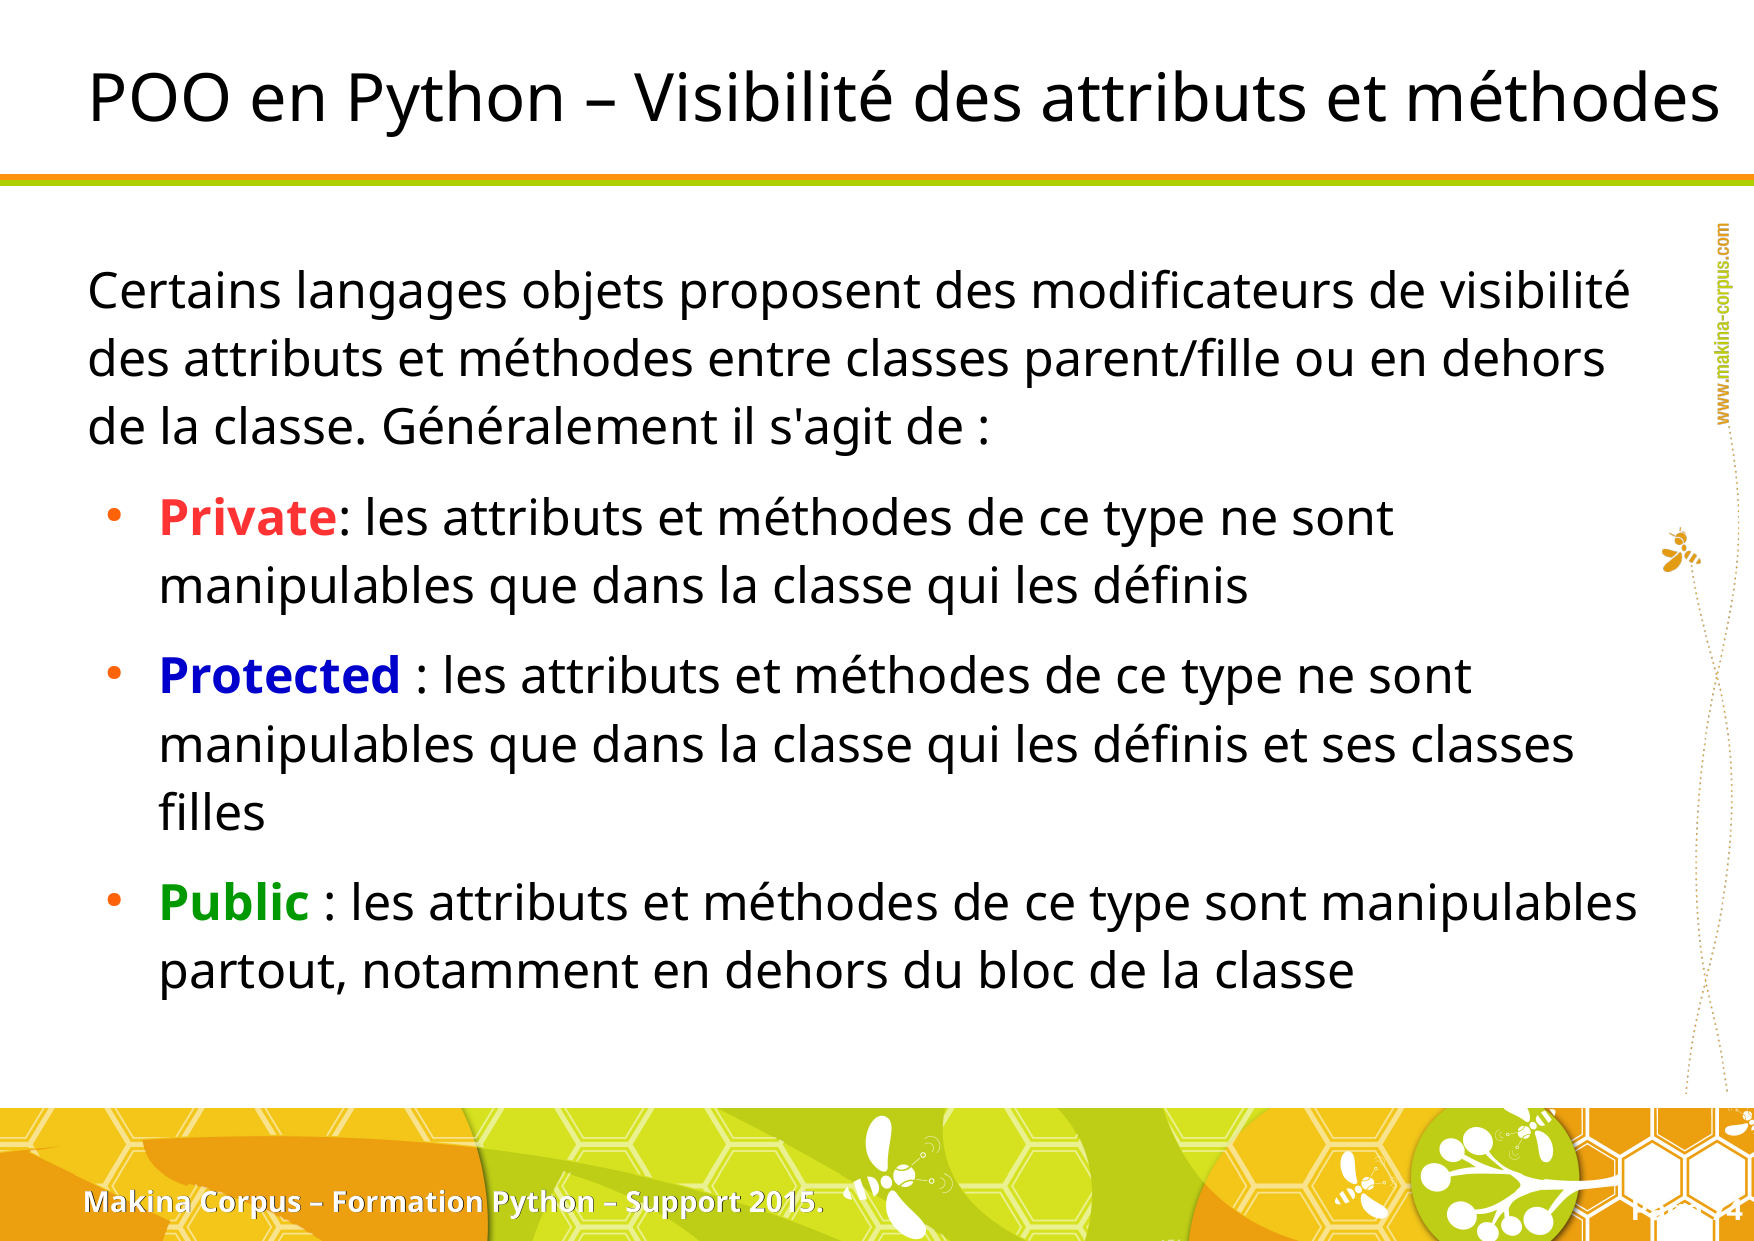

# POO en Python – Visibilité des attributs et méthodes
Certains langages objets proposent des modificateurs de visibilité des attributs et méthodes entre classes parent/fille ou en dehors de la classe. Généralement il s'agit de :
Private: les attributs et méthodes de ce type ne sont manipulables que dans la classe qui les définis
Protected : les attributs et méthodes de ce type ne sont manipulables que dans la classe qui les définis et ses classes filles
Public : les attributs et méthodes de ce type sont manipulables partout, notamment en dehors du bloc de la classe
tesg
74